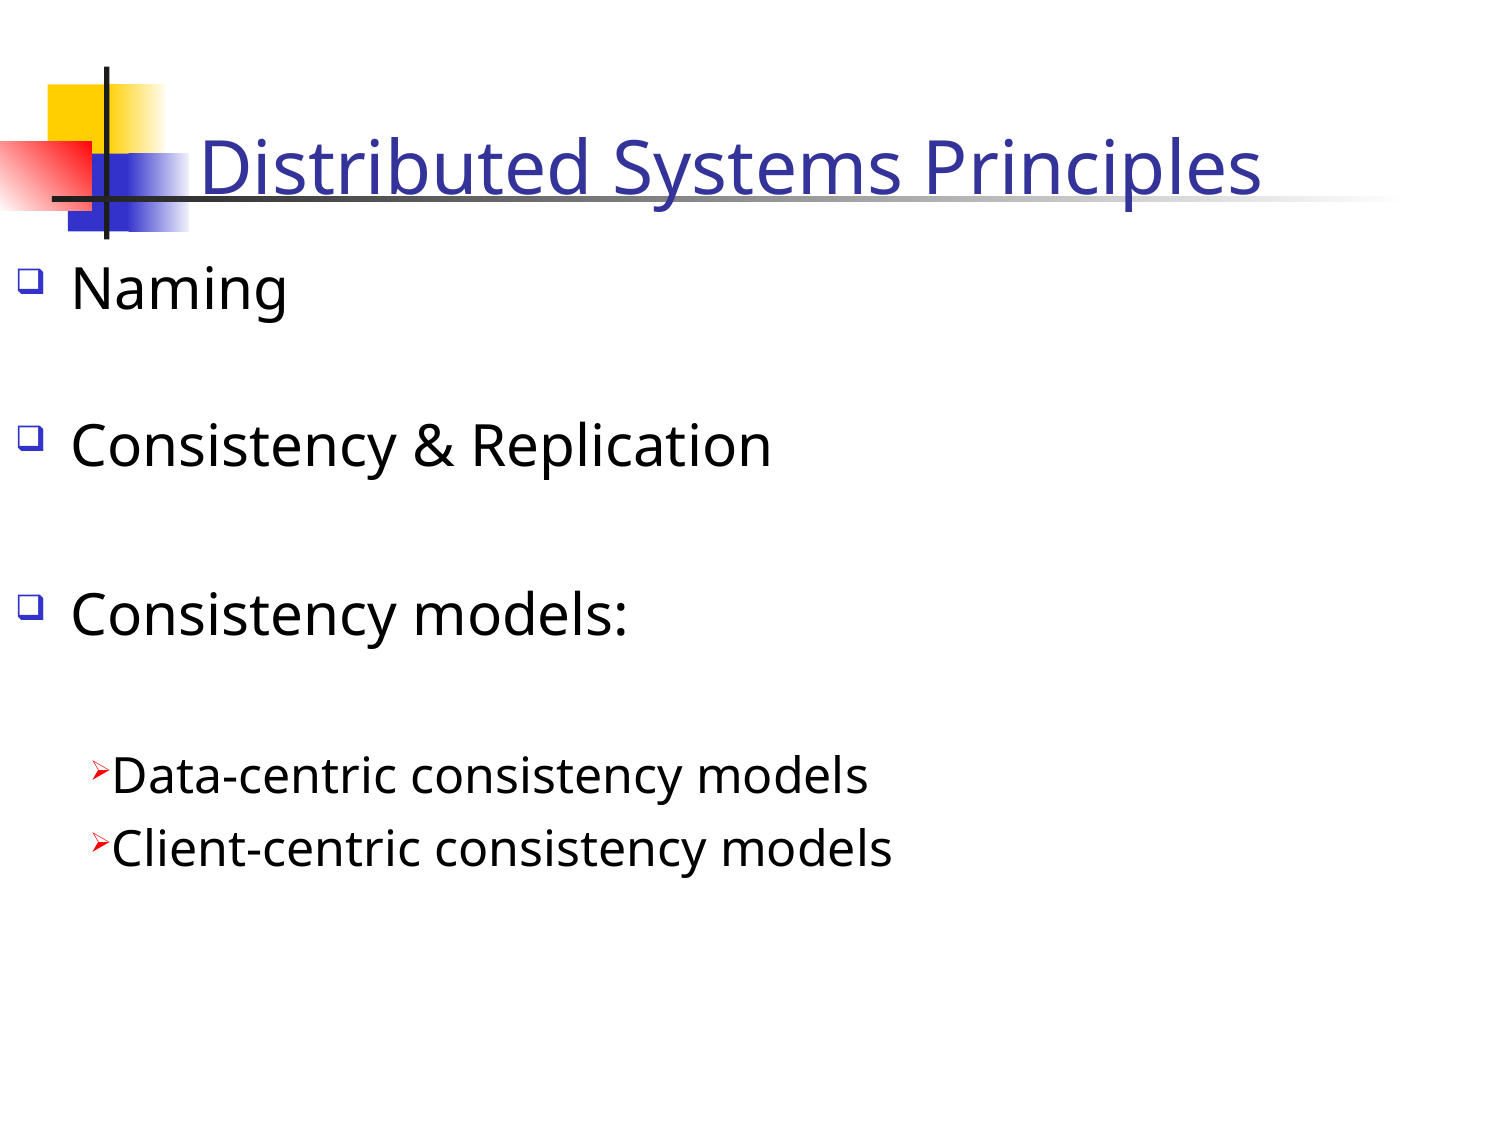

Distributed Systems Principles
Naming
Consistency & Replication
Consistency models:
Data-centric consistency models
Client-centric consistency models